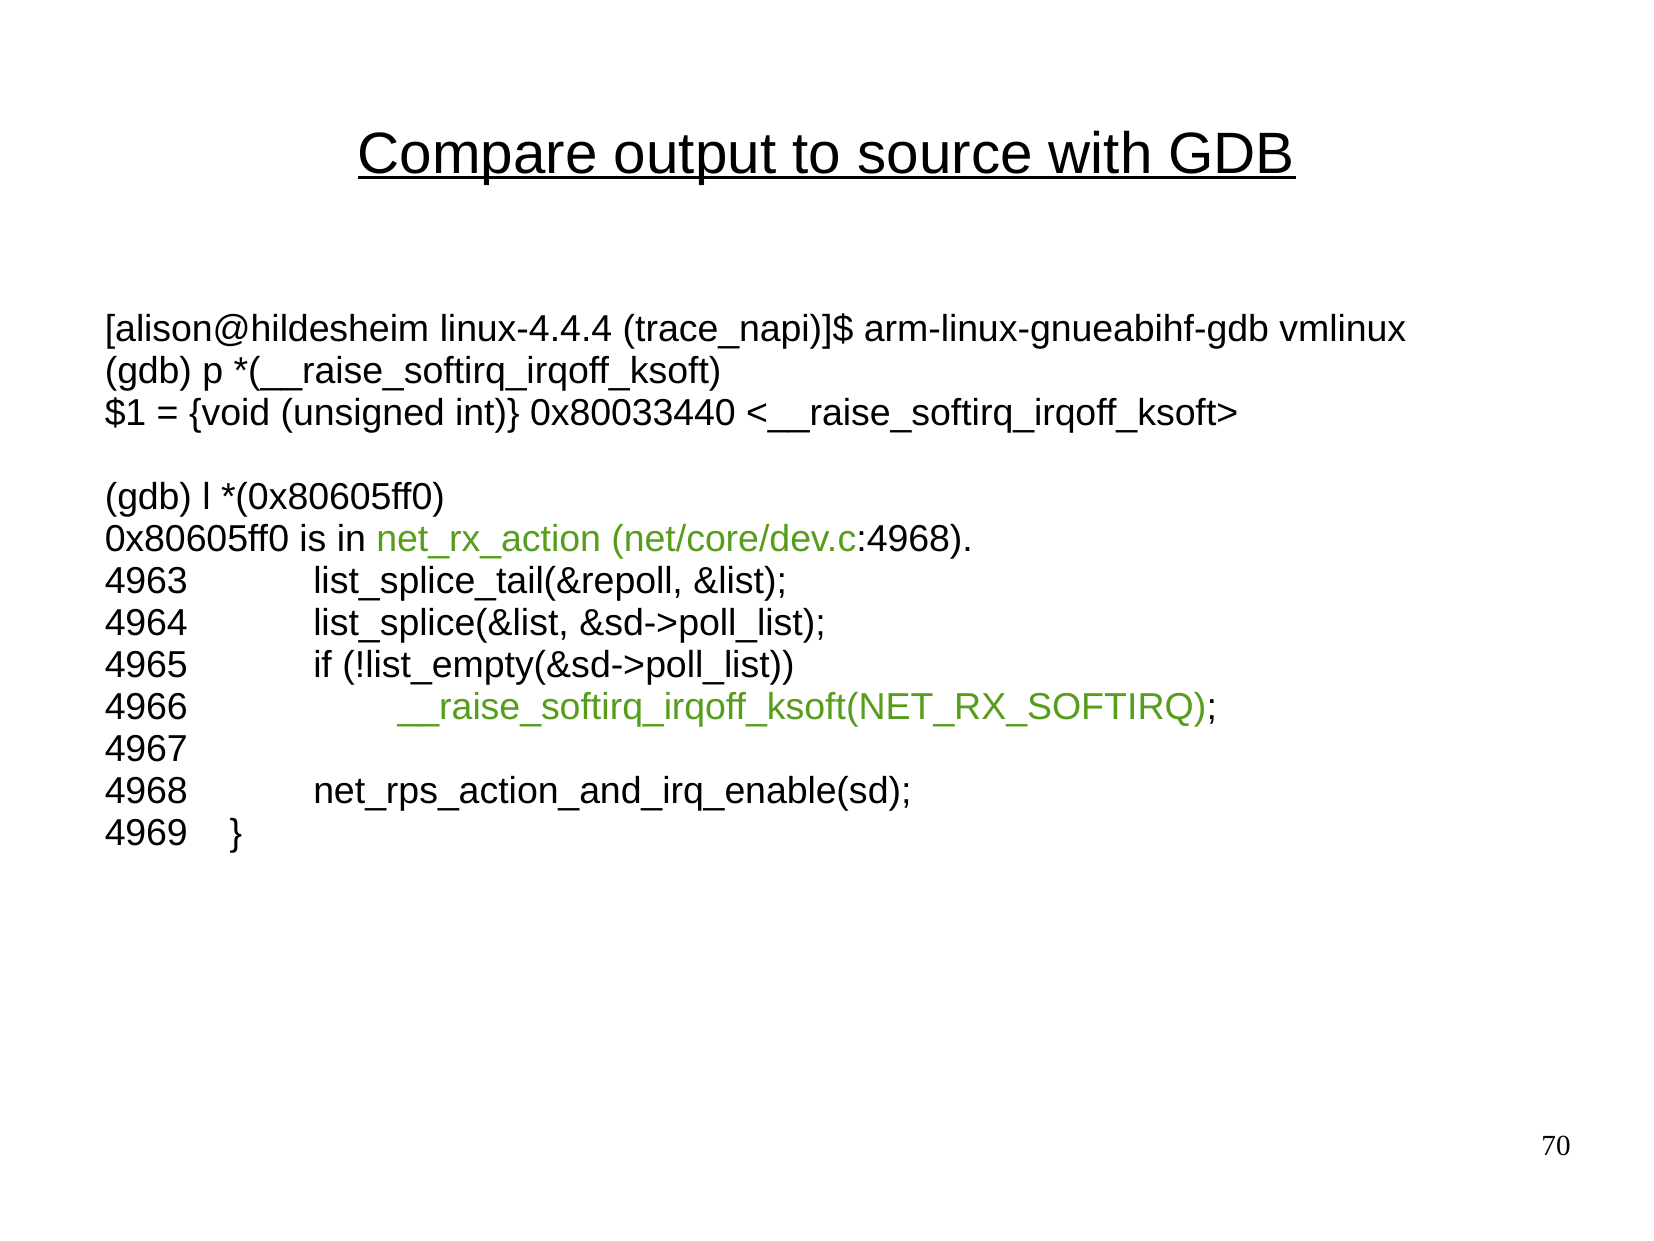

# Compare output to source with GDB
[alison@hildesheim linux-4.4.4 (trace_napi)]$ arm-linux-gnueabihf-gdb vmlinux
(gdb) p *(__raise_softirq_irqoff_ksoft)
$1 = {void (unsigned int)} 0x80033440 <__raise_softirq_irqoff_ksoft>
(gdb) l *(0x80605ff0)
0x80605ff0 is in net_rx_action (net/core/dev.c:4968).
4963 list_splice_tail(&repoll, &list);
4964 list_splice(&list, &sd->poll_list);
4965 if (!list_empty(&sd->poll_list))
4966 __raise_softirq_irqoff_ksoft(NET_RX_SOFTIRQ);
4967
4968 net_rps_action_and_irq_enable(sd);
4969 }
70